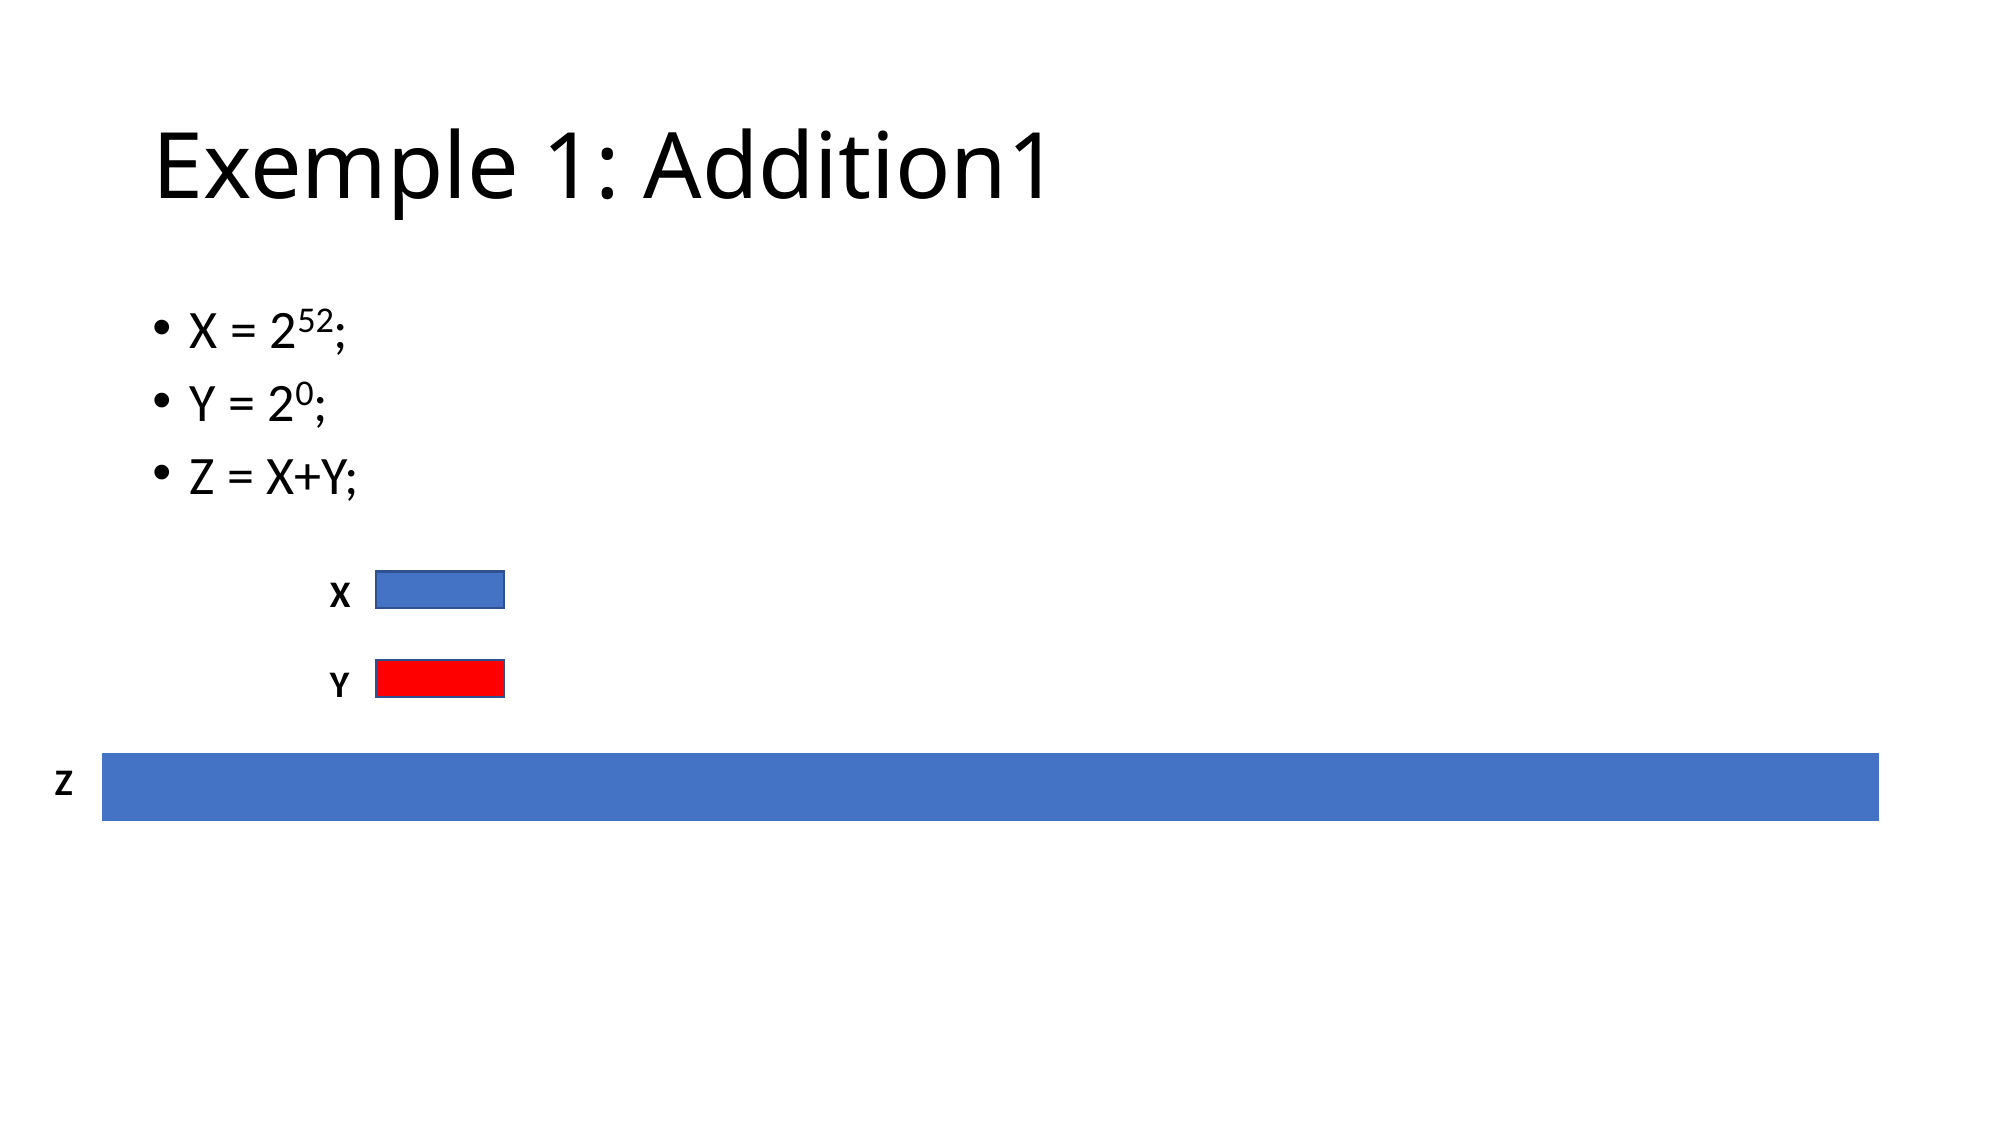

# Exemple 1: Addition1
X = 252;
Y = 20;
Z = X+Y;
X
Y
Z
| | | | | | | | | | | | | | | | | | | | | | | | | | | | | | | | | | | | | | | | | | | | | | | | | | | | |
| --- | --- | --- | --- | --- | --- | --- | --- | --- | --- | --- | --- | --- | --- | --- | --- | --- | --- | --- | --- | --- | --- | --- | --- | --- | --- | --- | --- | --- | --- | --- | --- | --- | --- | --- | --- | --- | --- | --- | --- | --- | --- | --- | --- | --- | --- | --- | --- | --- | --- | --- | --- |